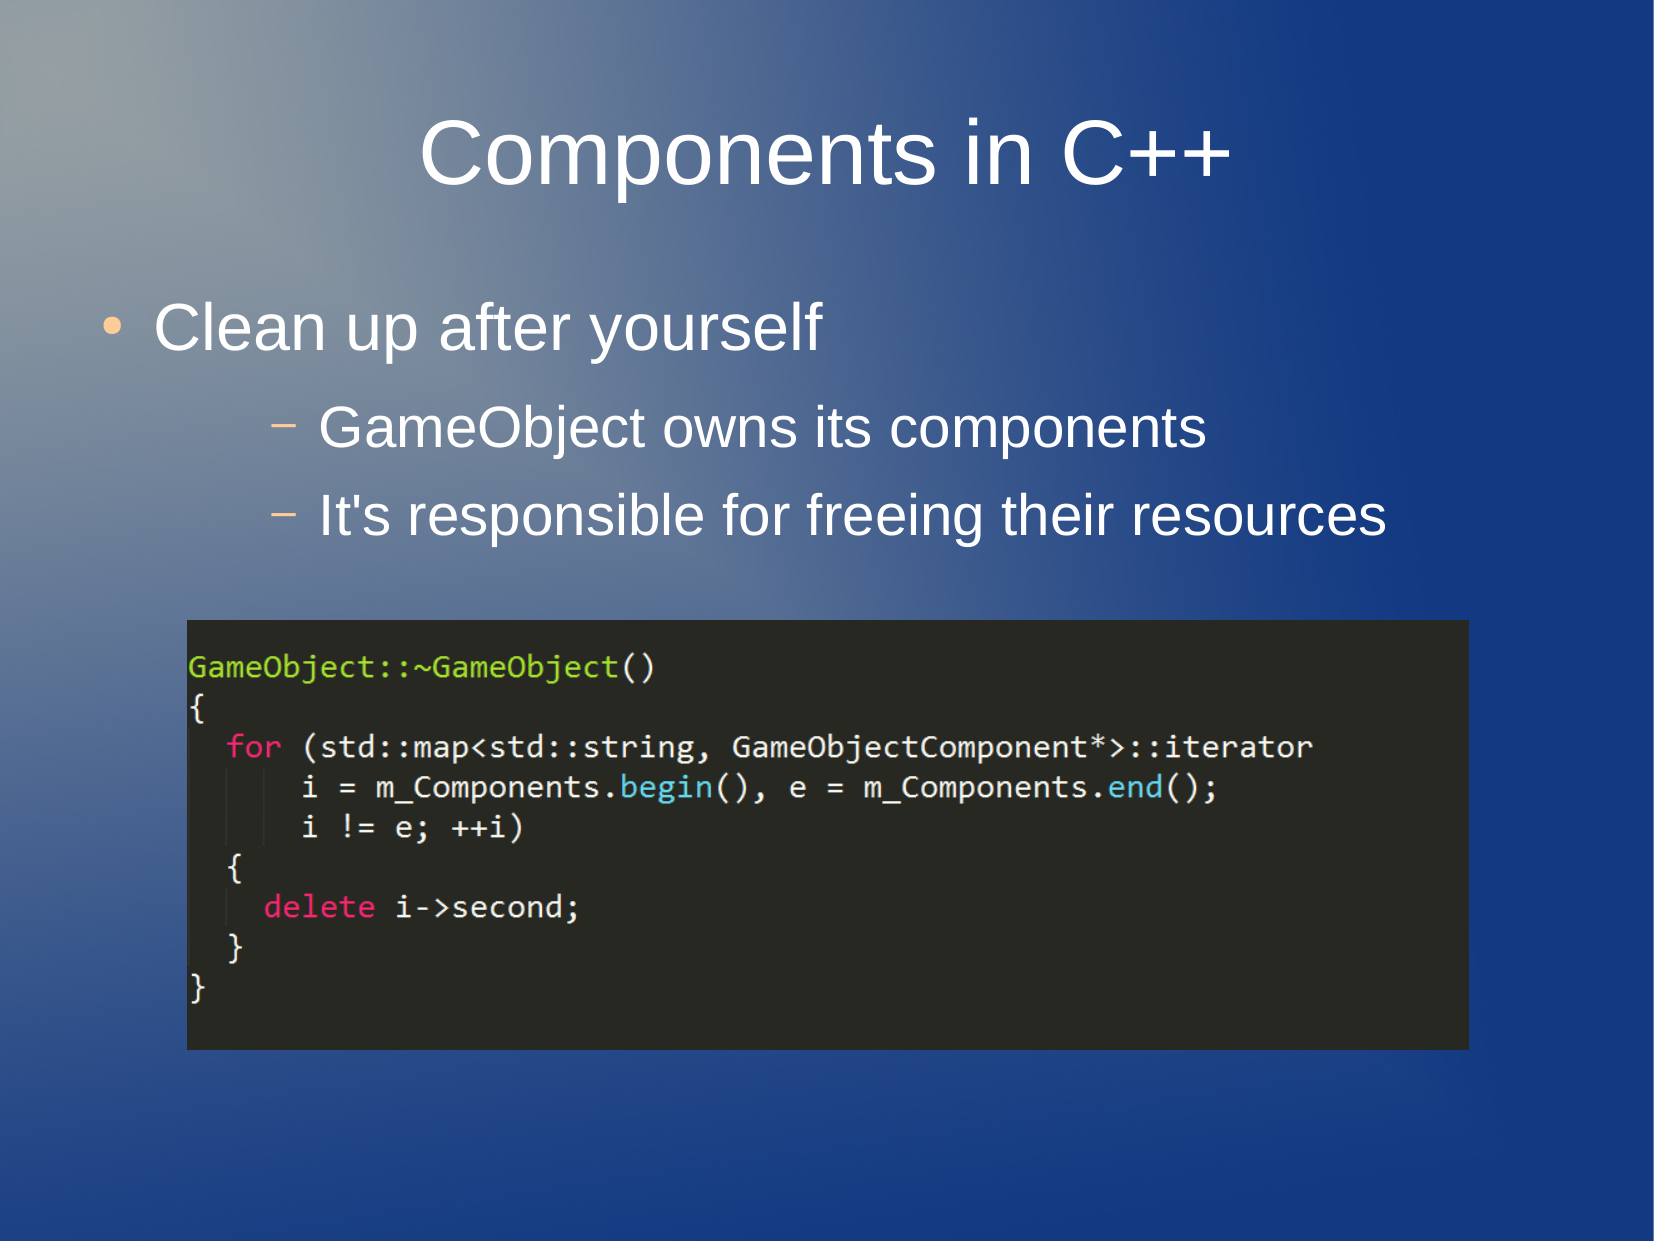

# Components in C++
Clean up after yourself
GameObject owns its components
It's responsible for freeing their resources